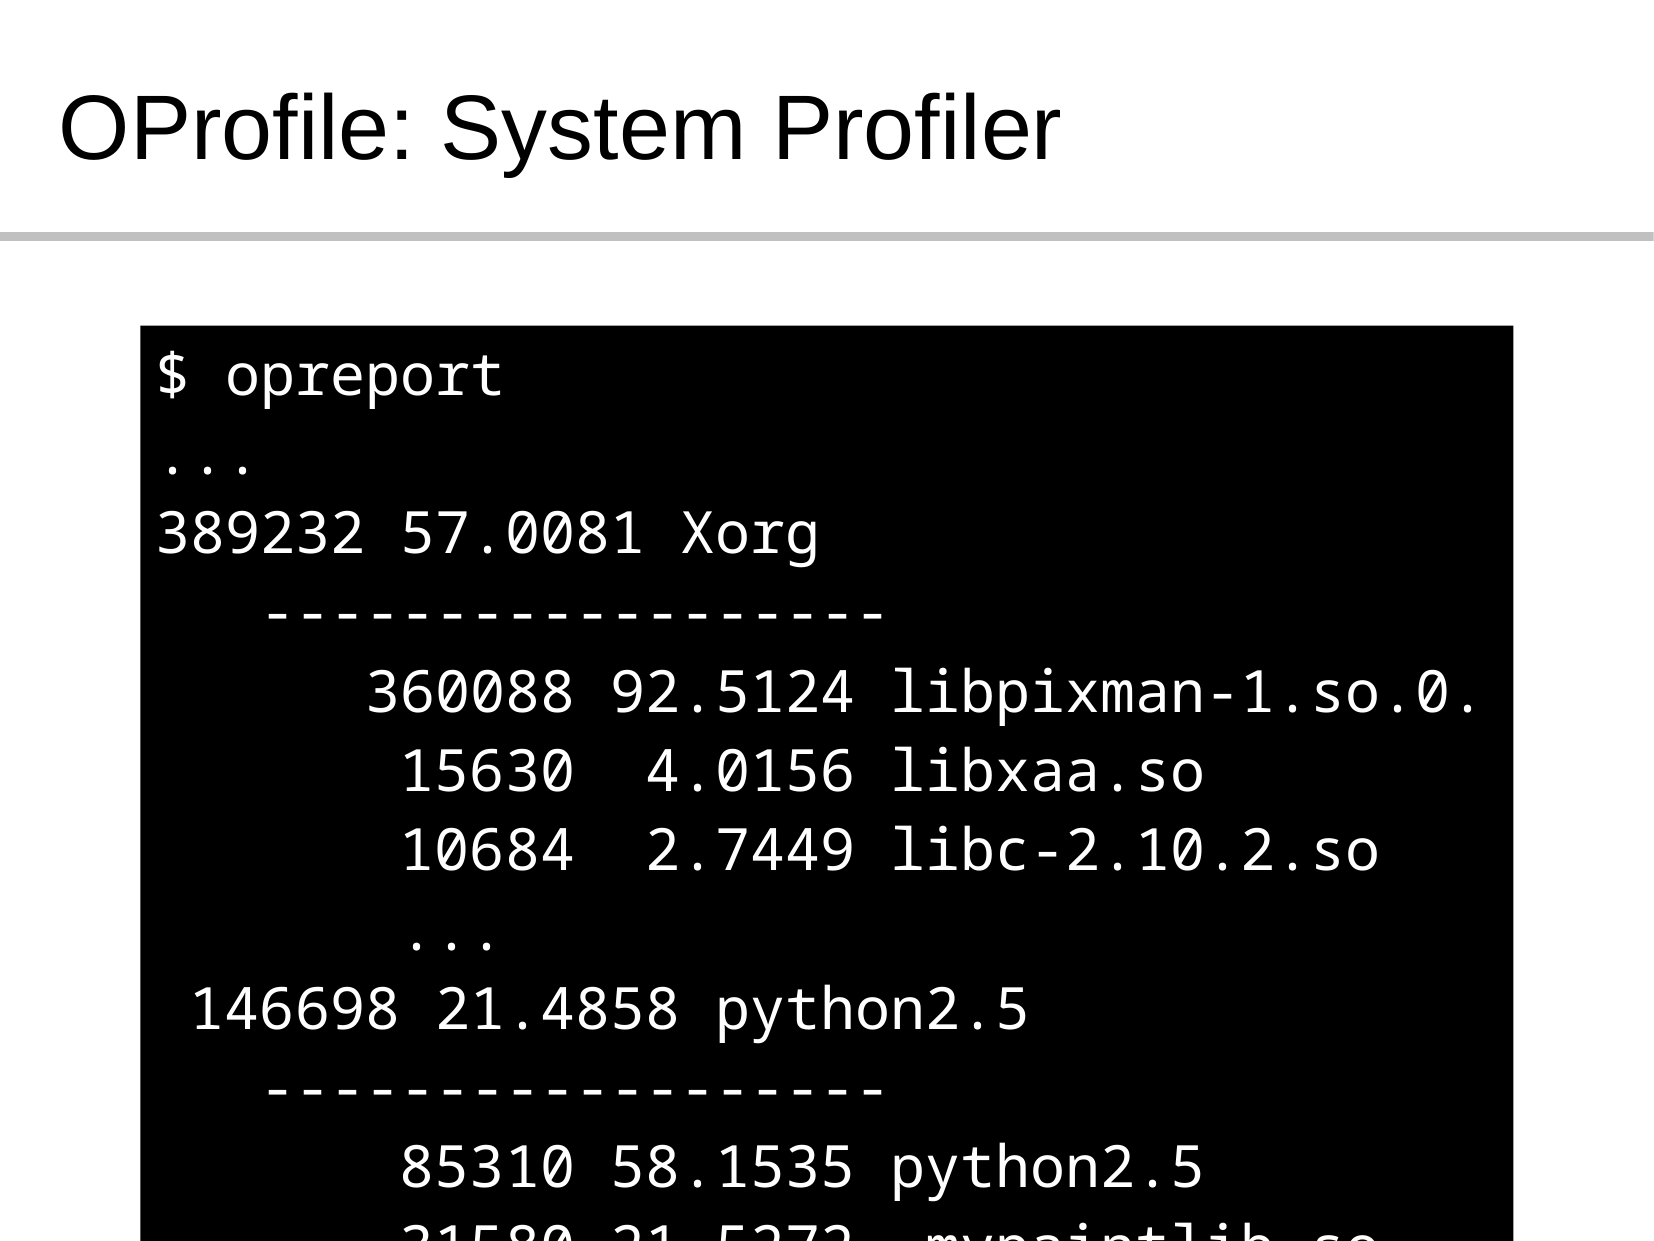

# OProfile: System Profiler
$ opreport
...
389232 57.0081 Xorg
 ------------------
 360088 92.5124 libpixman-1.so.0.
 15630 4.0156 libxaa.so
 10684 2.7449 libc-2.10.2.so
 ...
 146698 21.4858 python2.5
 ------------------
 85310 58.1535 python2.5
 31580 21.5272 _mypaintlib.so
 15333 10.4521 libc-2.10.2.so